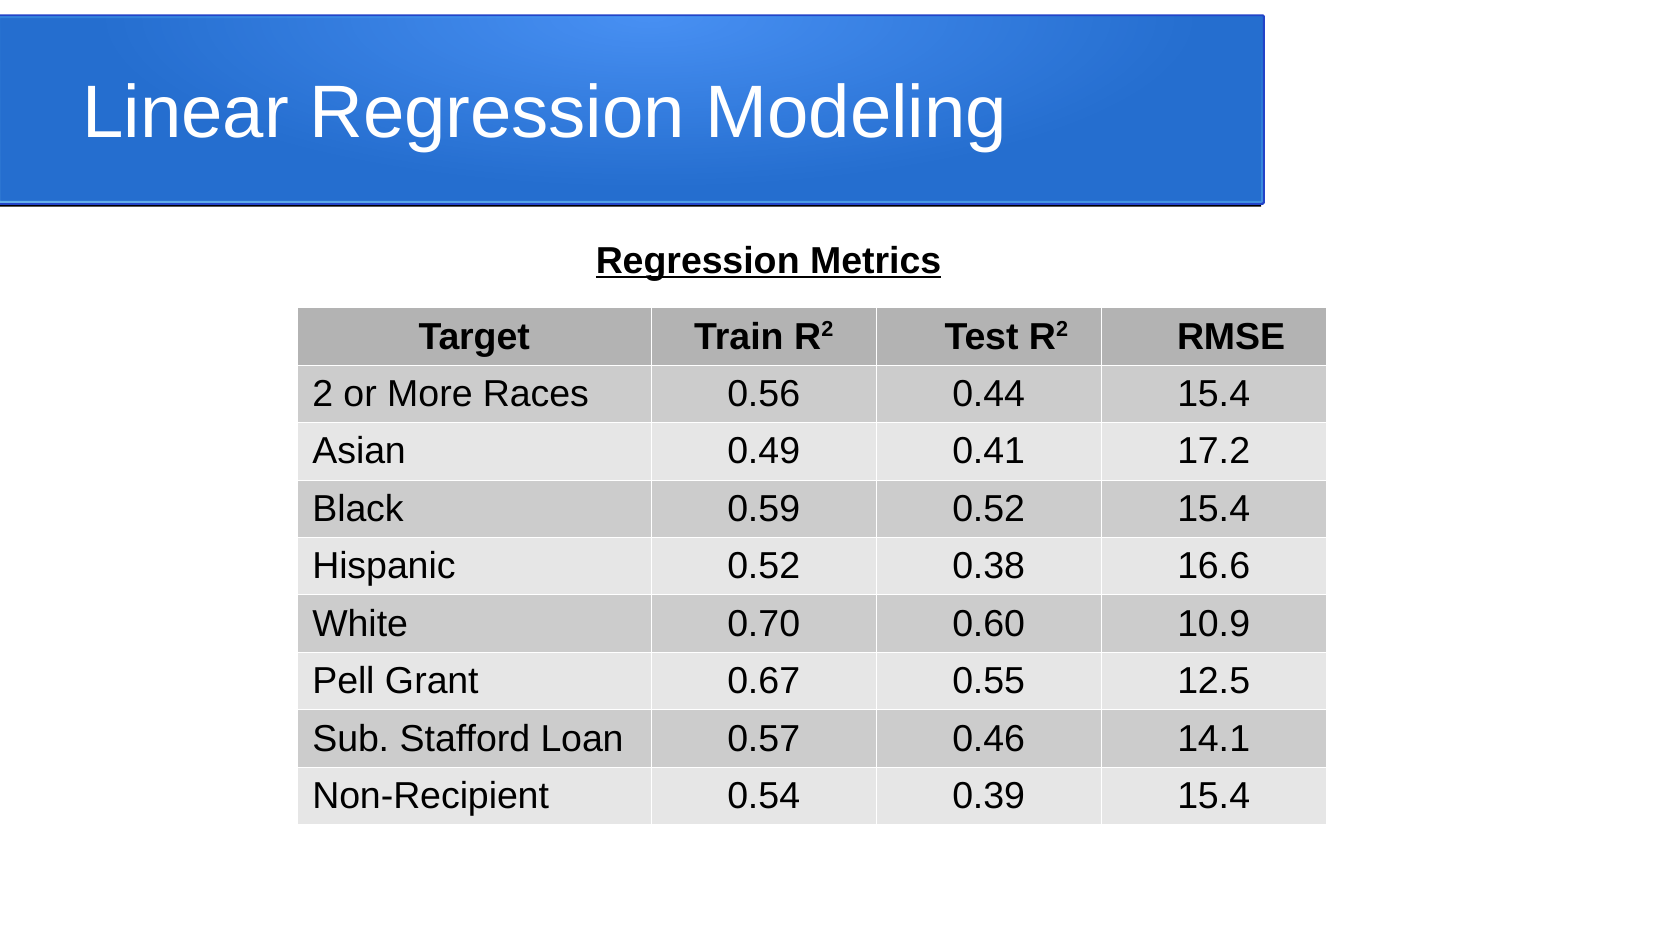

# Linear Regression Modeling
Regression Metrics
| Target | Train R2 | Test R2 | RMSE |
| --- | --- | --- | --- |
| 2 or More Races | 0.56 | 0.44 | 15.4 |
| Asian | 0.49 | 0.41 | 17.2 |
| Black | 0.59 | 0.52 | 15.4 |
| Hispanic | 0.52 | 0.38 | 16.6 |
| White | 0.70 | 0.60 | 10.9 |
| Pell Grant | 0.67 | 0.55 | 12.5 |
| Sub. Stafford Loan | 0.57 | 0.46 | 14.1 |
| Non-Recipient | 0.54 | 0.39 | 15.4 |